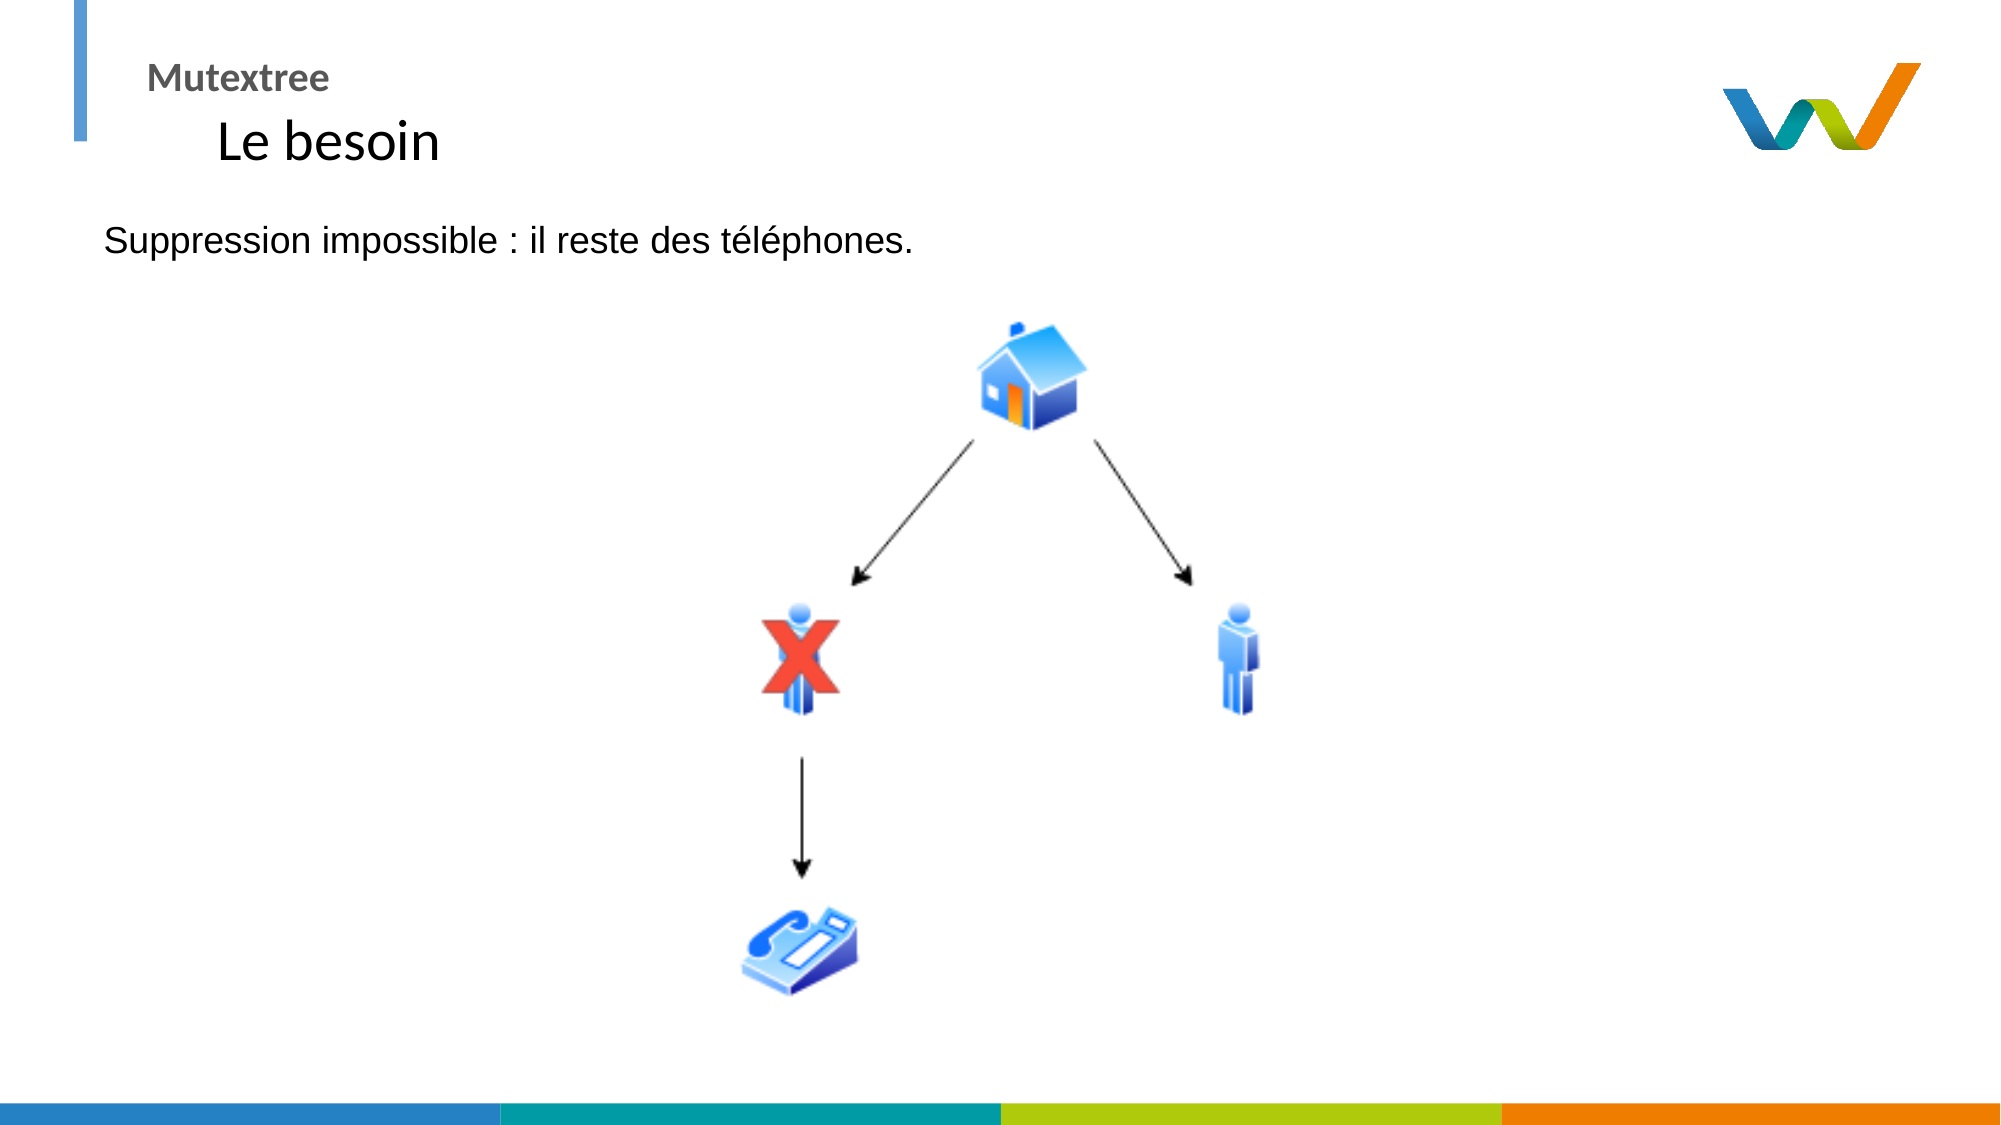

# Mutextree
Le besoin
Suppression impossible : il reste des téléphones.